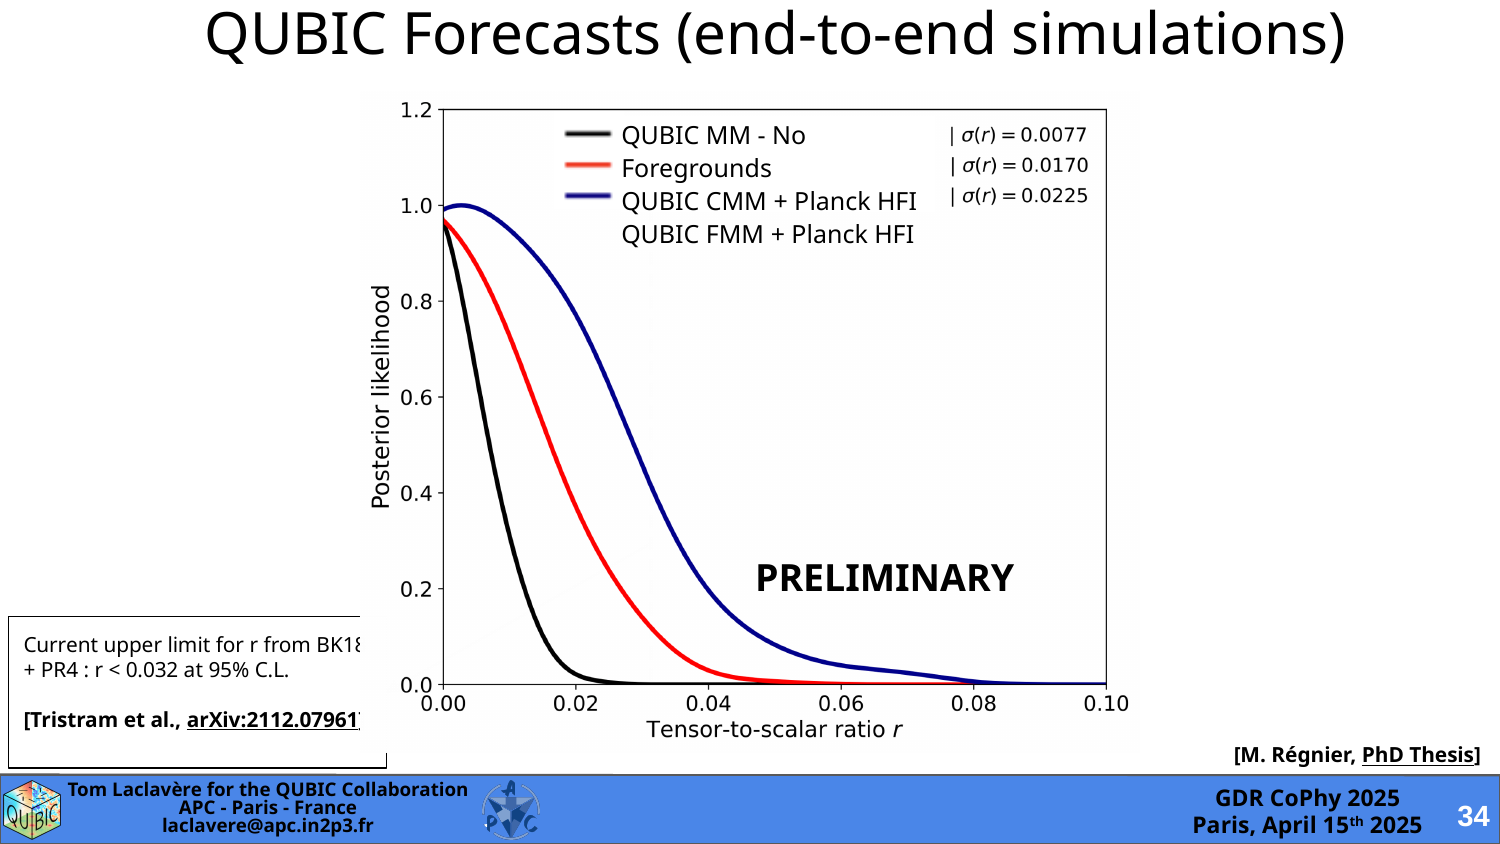

QUBIC Forecasts (end-to-end simulations)
QUBIC MM - No Foregrounds
QUBIC CMM + Planck HFI
QUBIC FMM + Planck HFI
PRELIMINARY
Current upper limit for r from BK18 + PR4 : r < 0.032 at 95% C.L.
[Tristram et al., arXiv:2112.07961]
[M. Régnier, PhD Thesis]